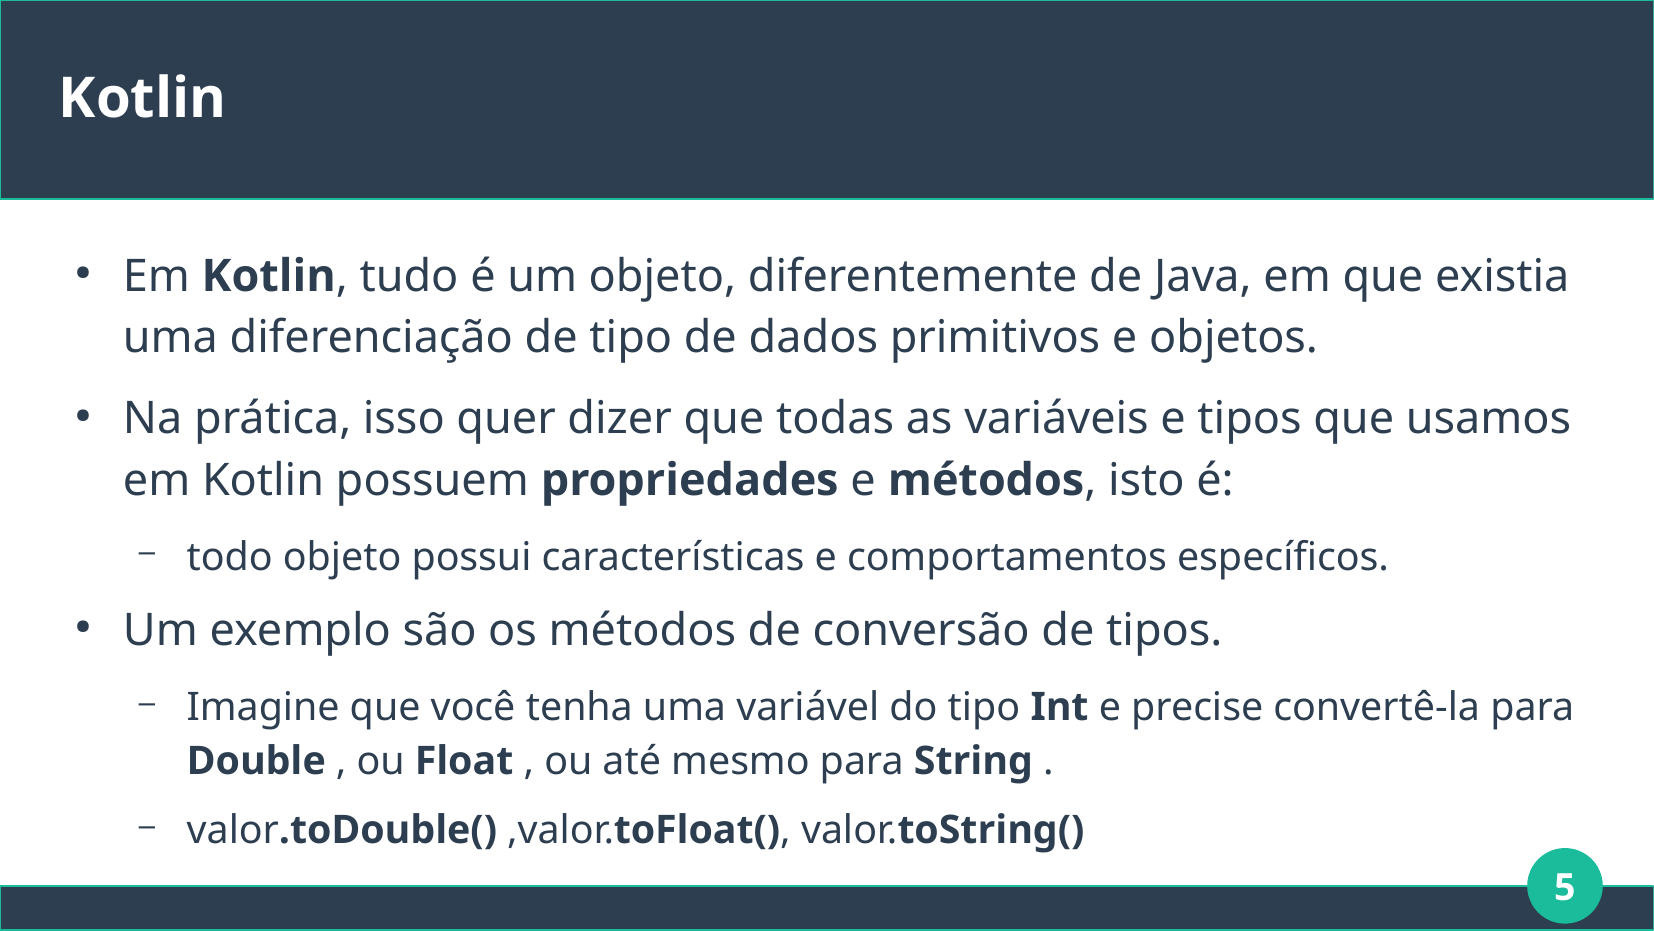

# Kotlin
Em Kotlin, tudo é um objeto, diferentemente de Java, em que existia uma diferenciação de tipo de dados primitivos e objetos.
Na prática, isso quer dizer que todas as variáveis e tipos que usamos em Kotlin possuem propriedades e métodos, isto é:
todo objeto possui características e comportamentos específicos.
Um exemplo são os métodos de conversão de tipos.
Imagine que você tenha uma variável do tipo Int e precise convertê-la para Double , ou Float , ou até mesmo para String .
valor.toDouble() ,valor.toFloat(), valor.toString()
5